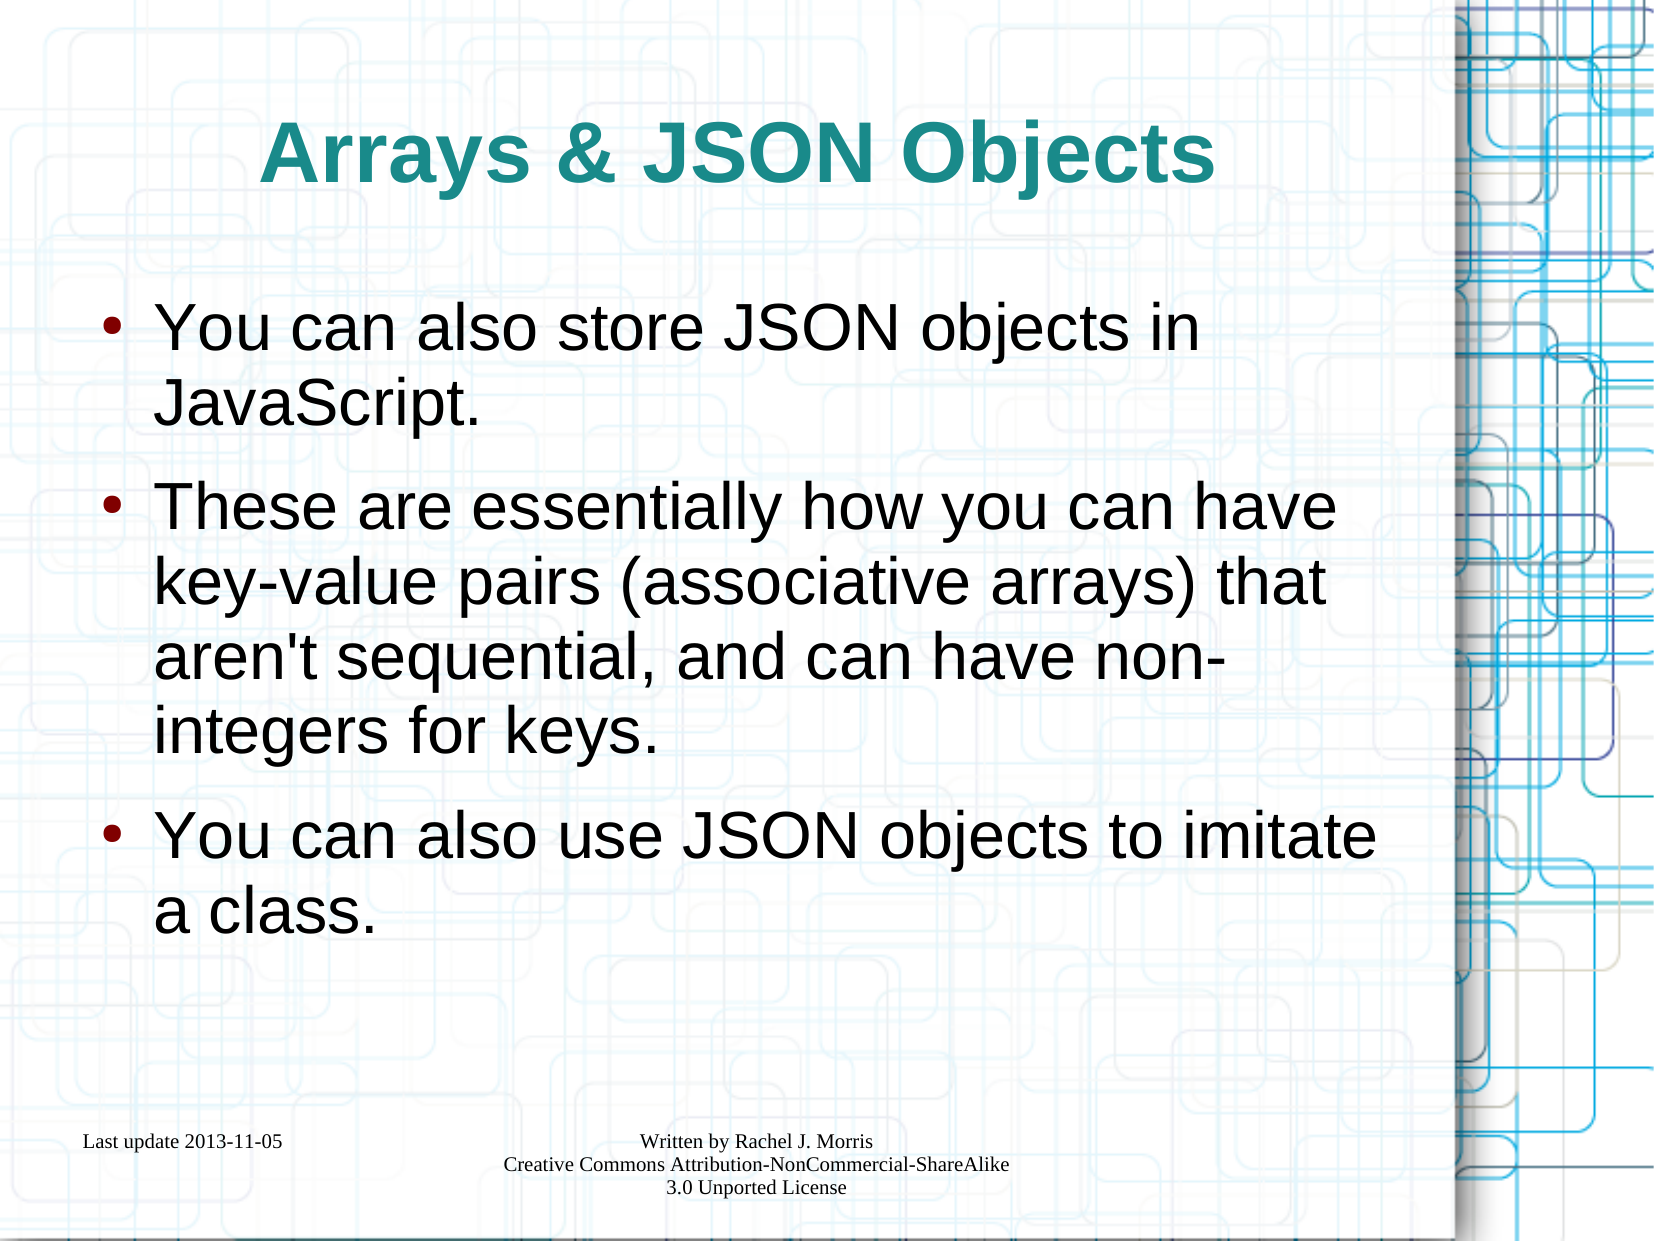

# Arrays & JSON Objects
You can also store JSON objects in JavaScript.
These are essentially how you can have key-value pairs (associative arrays) that aren't sequential, and can have non-integers for keys.
You can also use JSON objects to imitate a class.